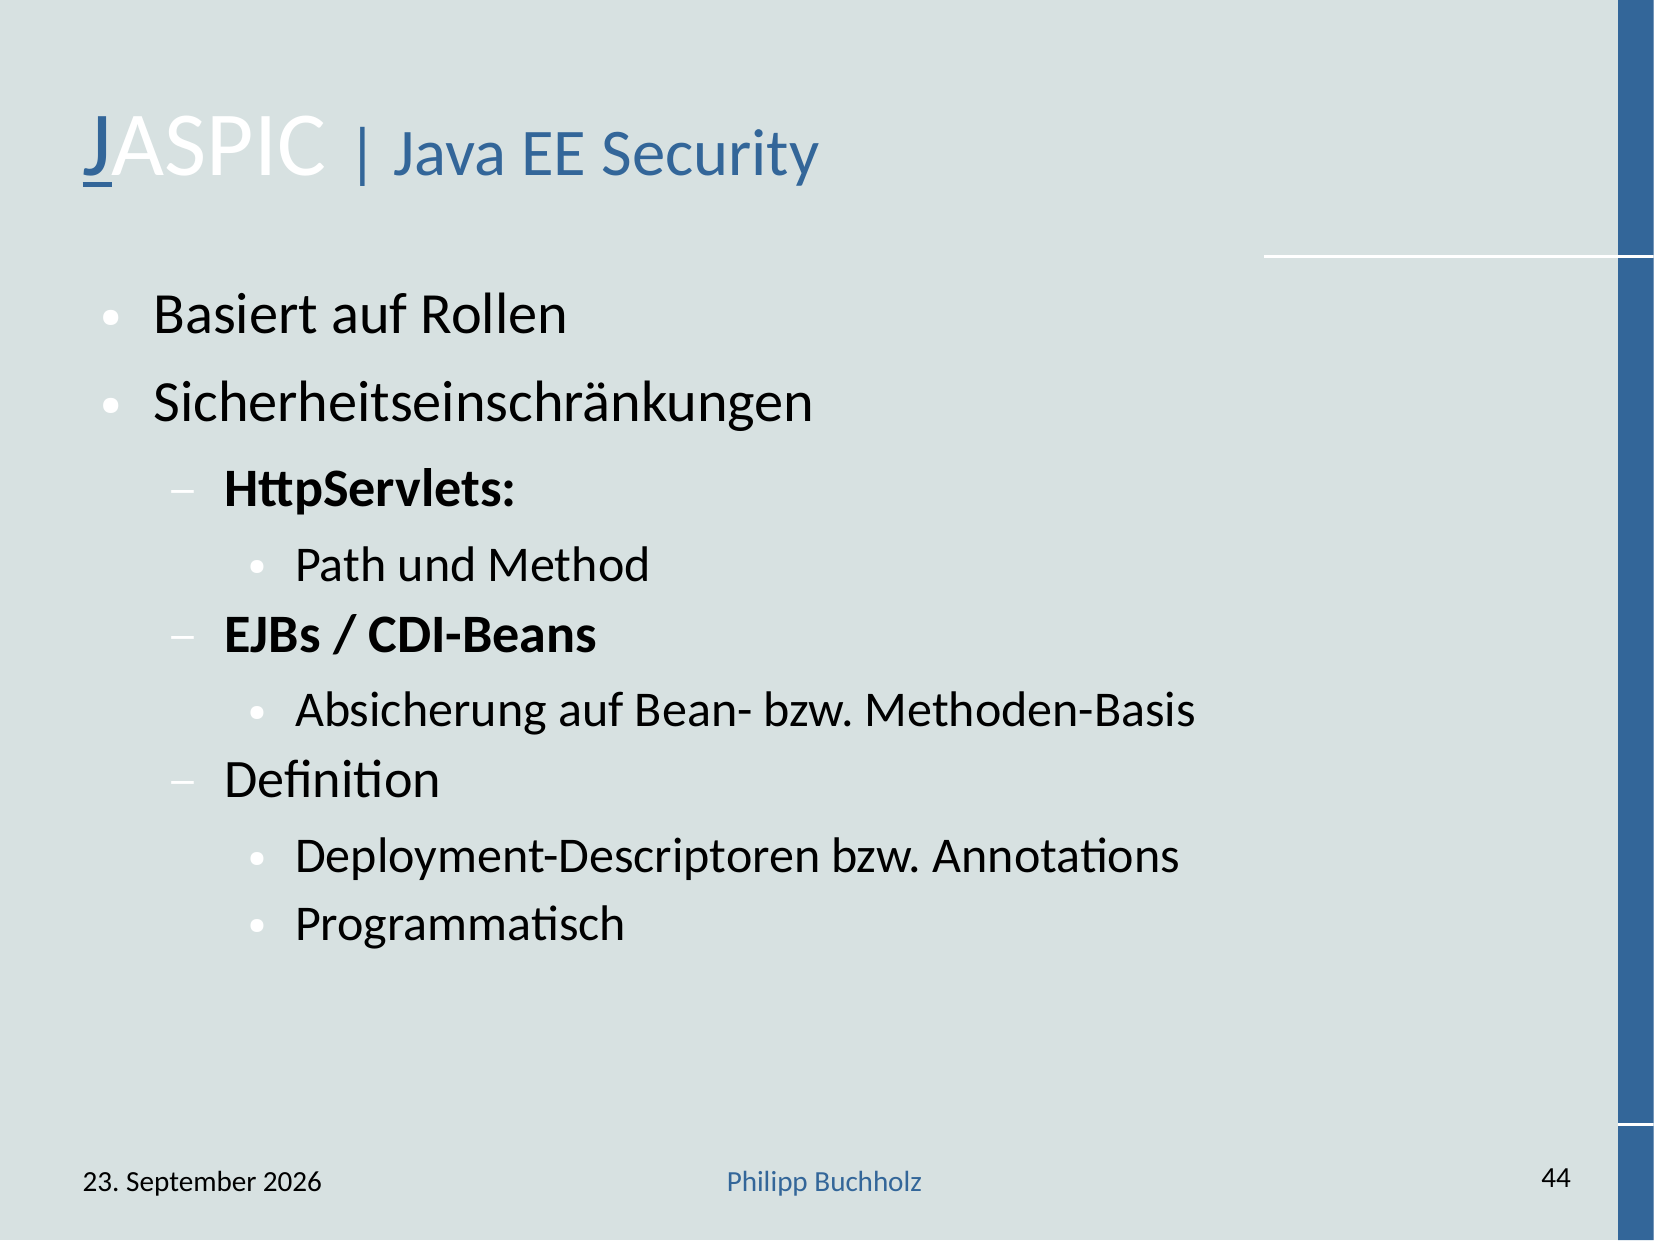

# JASPIC | Java EE Security
Basiert auf Rollen
Sicherheitseinschränkungen
HttpServlets:
Path und Method
EJBs / CDI-Beans
Absicherung auf Bean- bzw. Methoden-Basis
Definition
Deployment-Descriptoren bzw. Annotations
Programmatisch
44